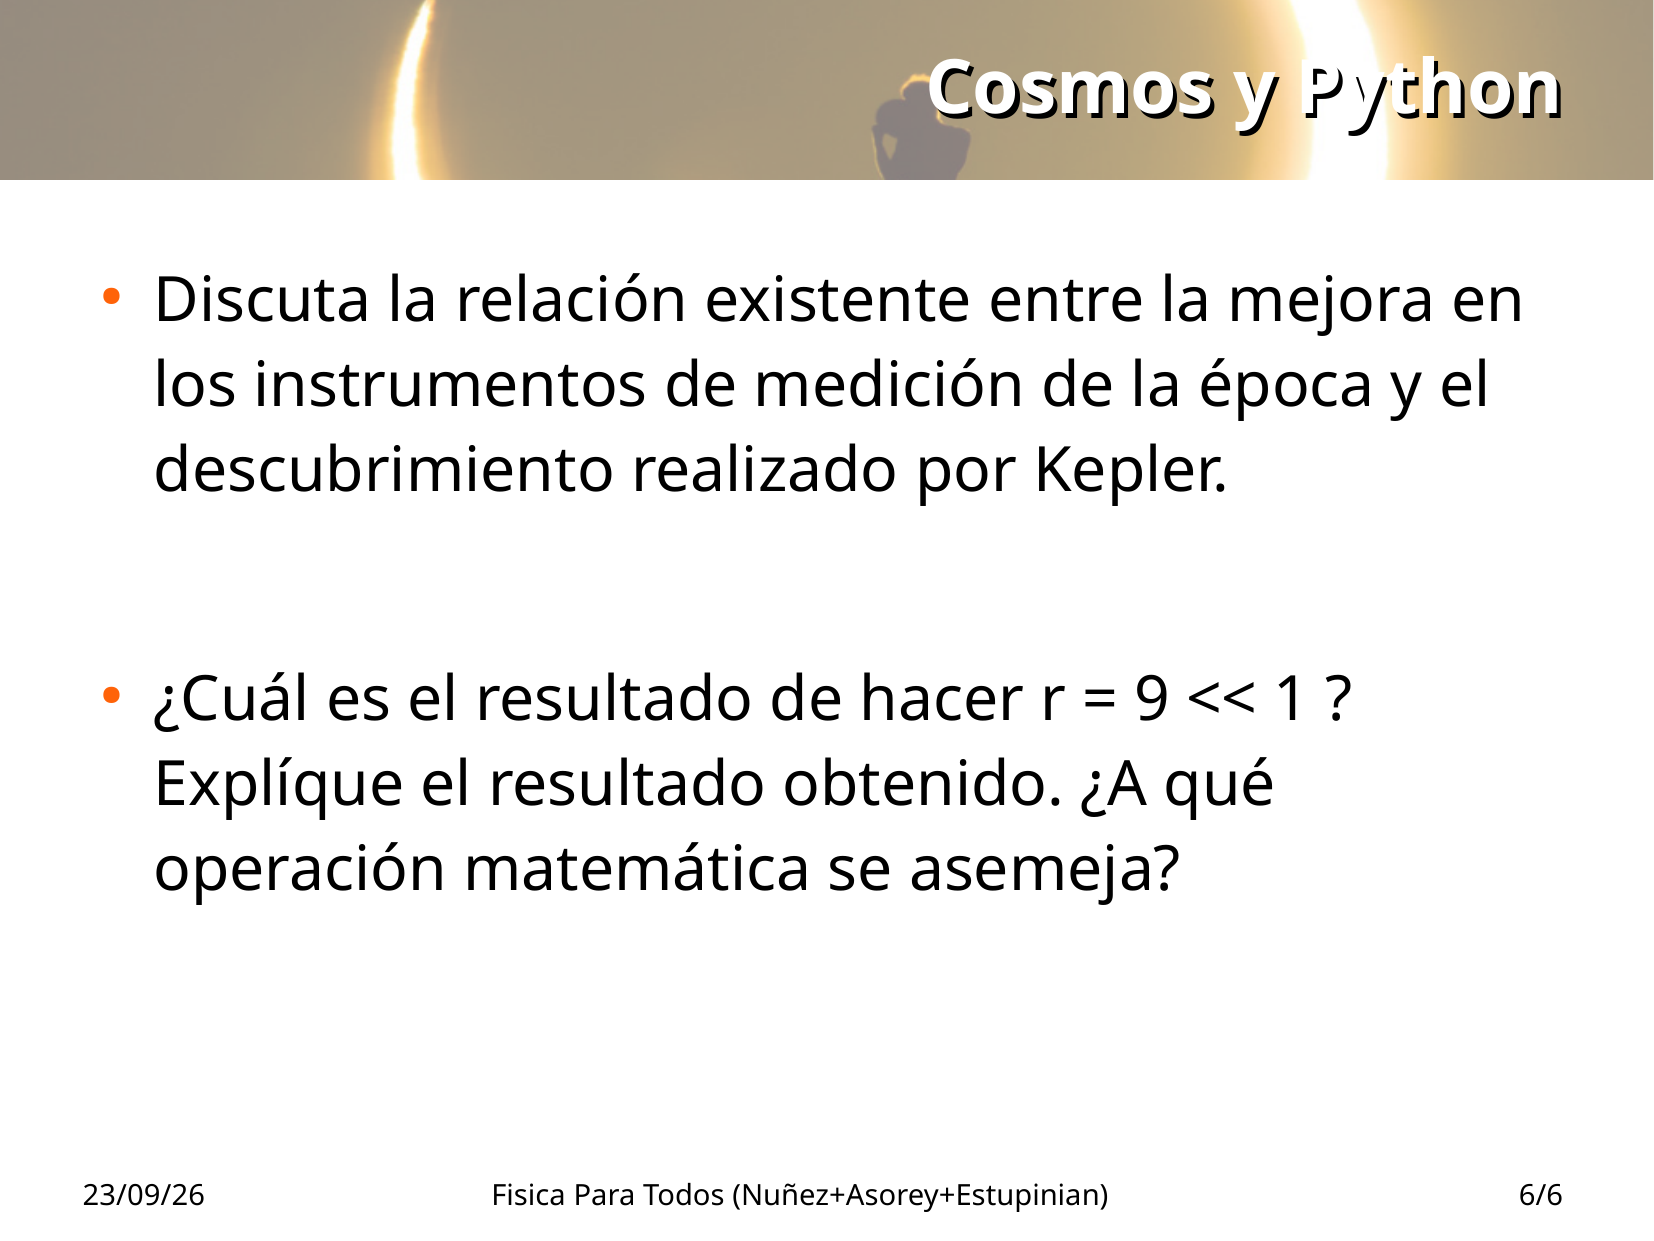

# Cosmos y Python
Discuta la relación existente entre la mejora en los instrumentos de medición de la época y el descubrimiento realizado por Kepler.
¿Cuál es el resultado de hacer r = 9 << 1 ? Explíque el resultado obtenido. ¿A qué operación matemática se asemeja?
Fisica Para Todos (Nuñez+Asorey+Estupinian)
6